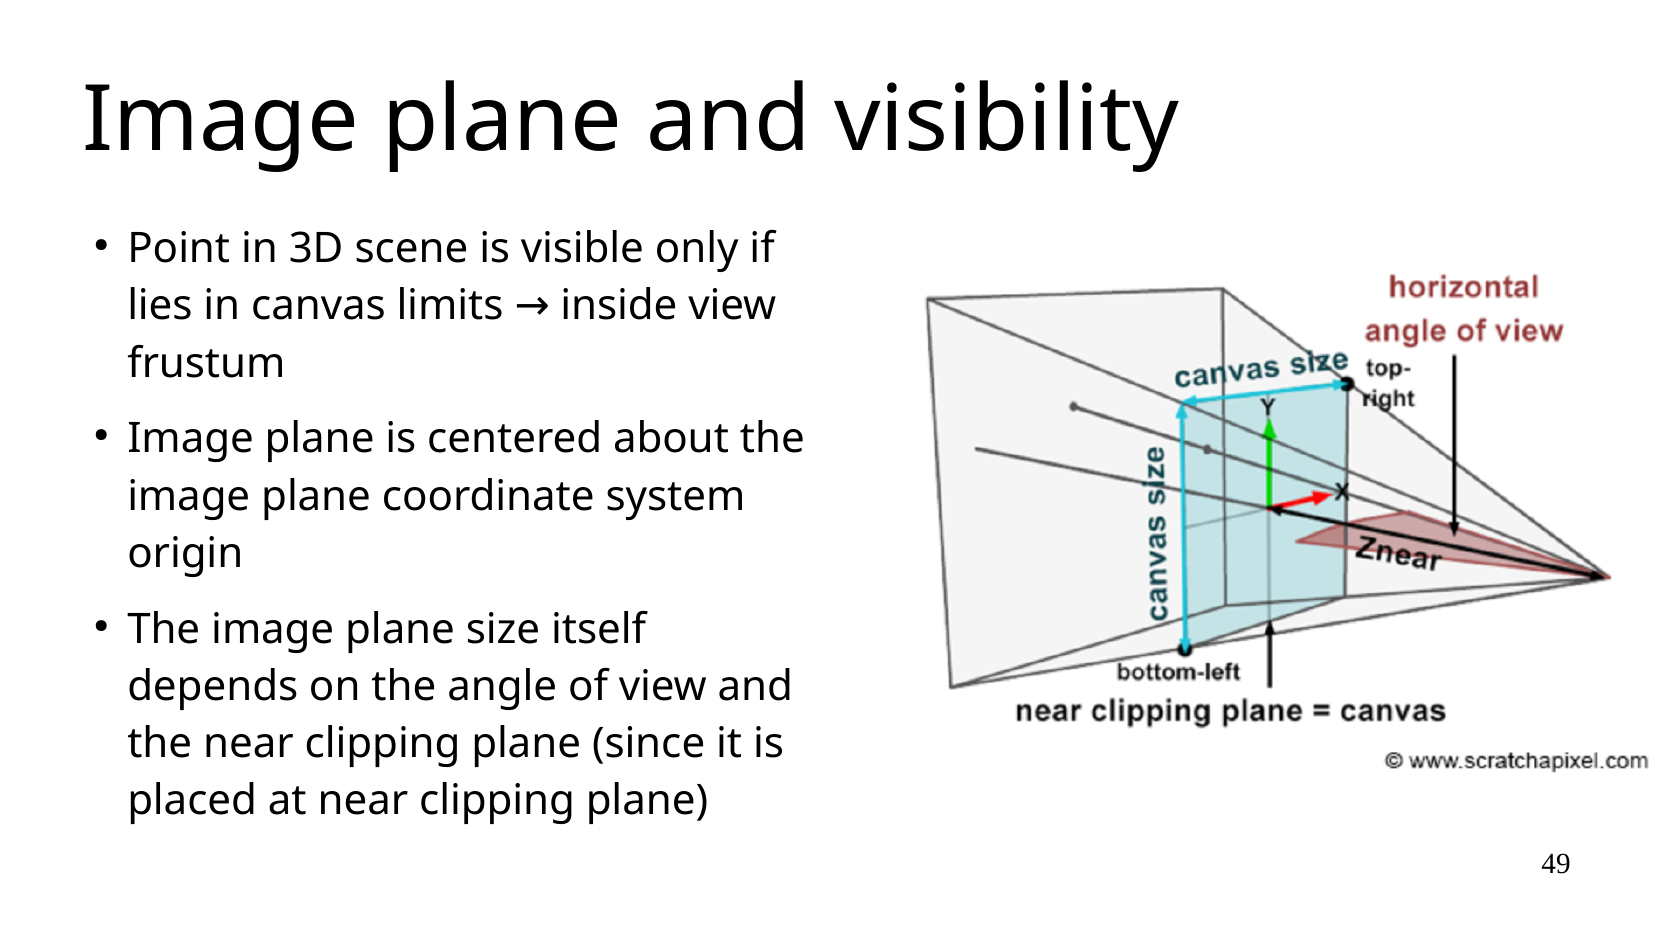

# Image plane and visibility
Point in 3D scene is visible only if lies in canvas limits → inside view frustum
Image plane is centered about the image plane coordinate system origin
The image plane size itself depends on the angle of view and the near clipping plane (since it is placed at near clipping plane)
49